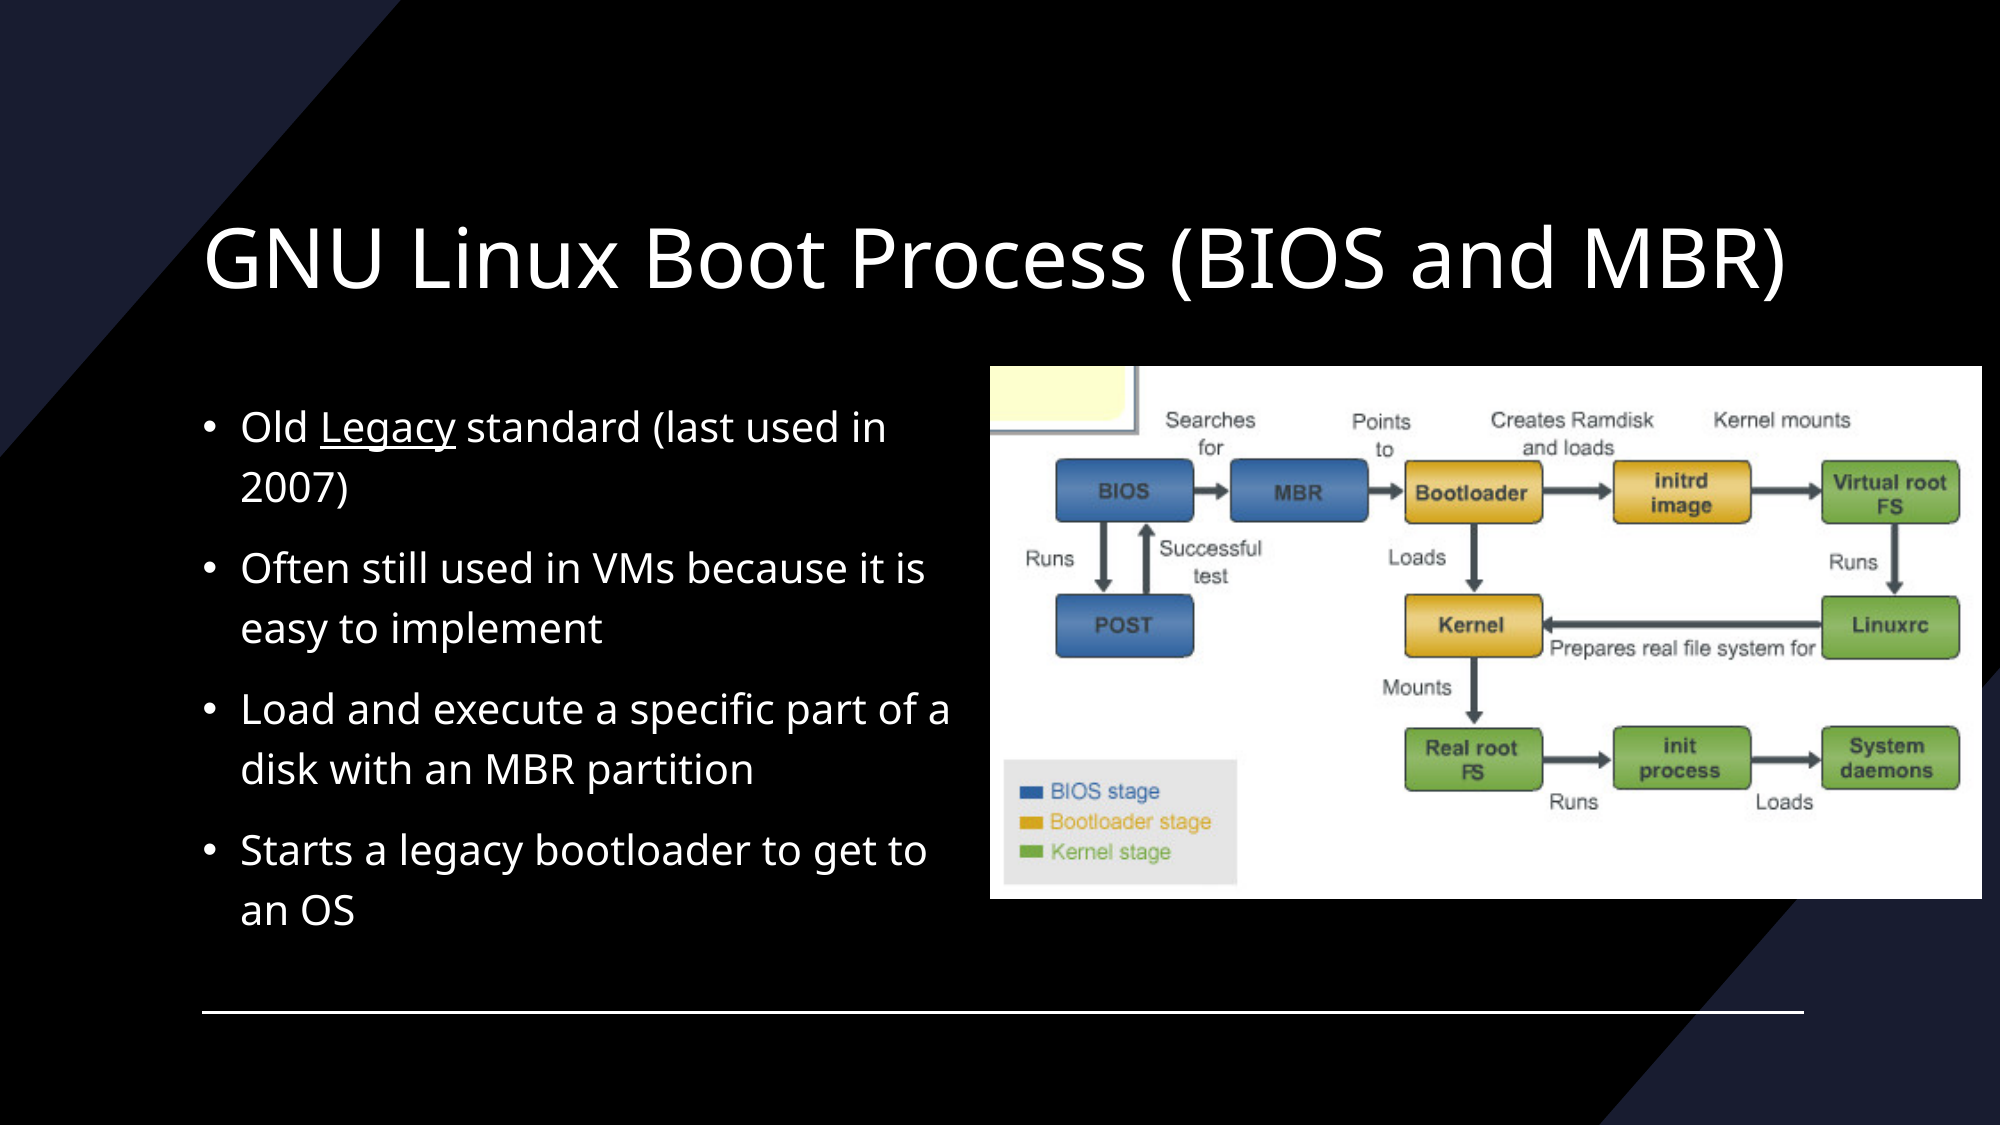

# GNU Linux Boot Process (BIOS and MBR)
Old Legacy standard (last used in 2007)
Often still used in VMs because it is easy to implement
Load and execute a specific part of a disk with an MBR partition
Starts a legacy bootloader to get to an OS